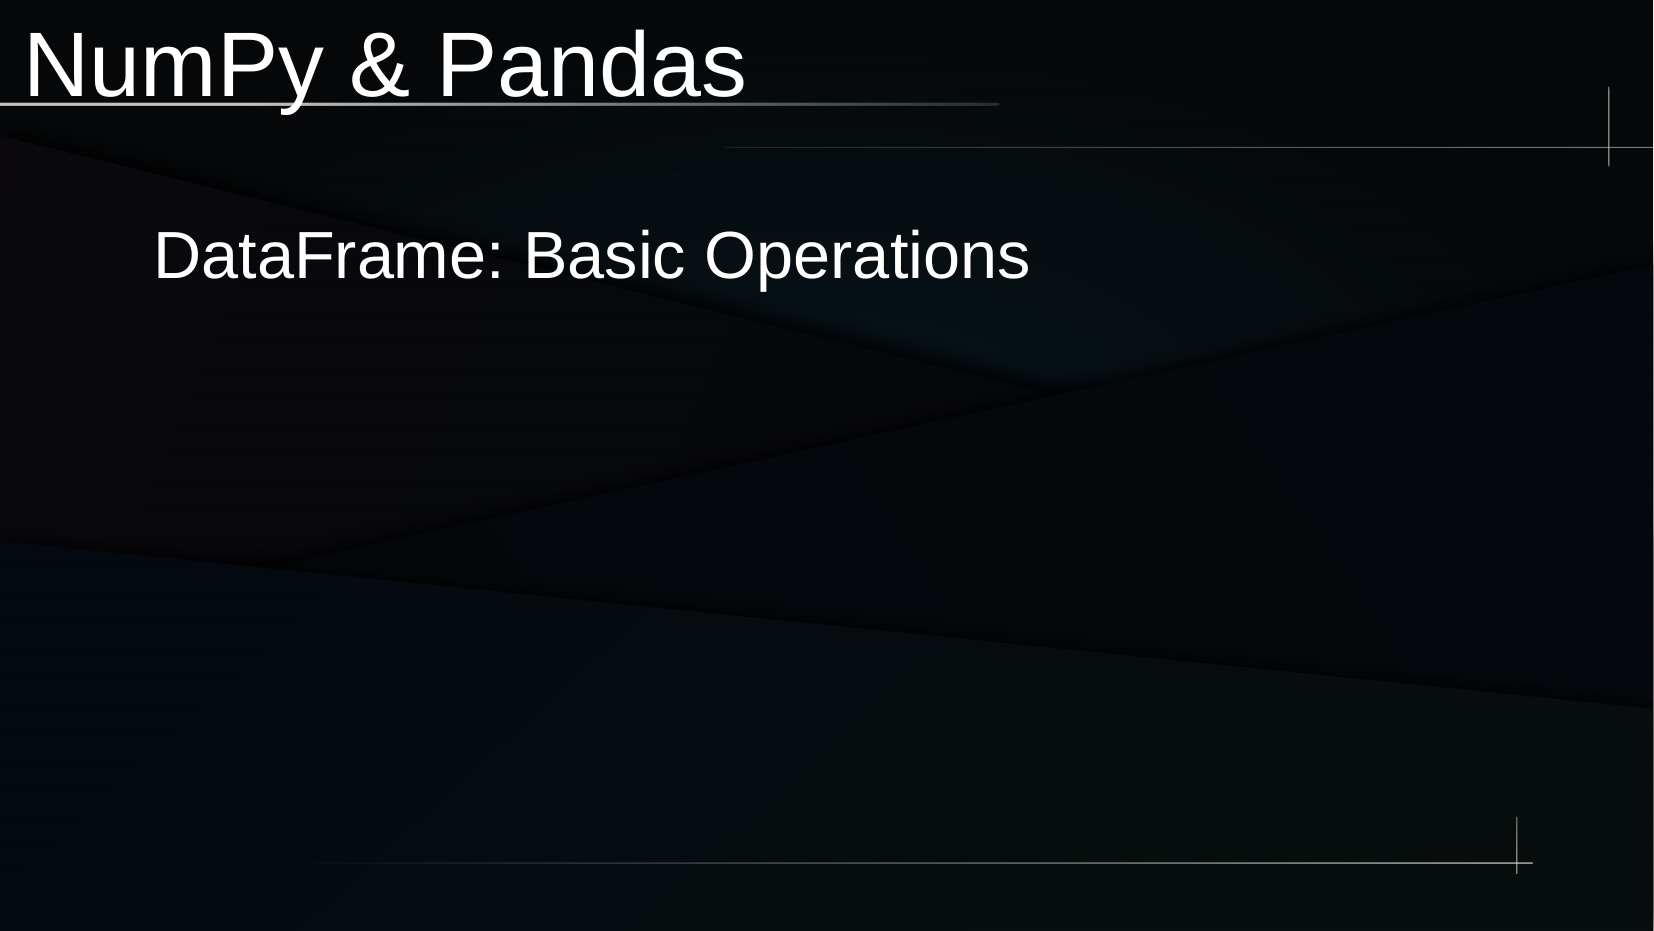

# NumPy & Pandas
DataFrame: Basic Operations